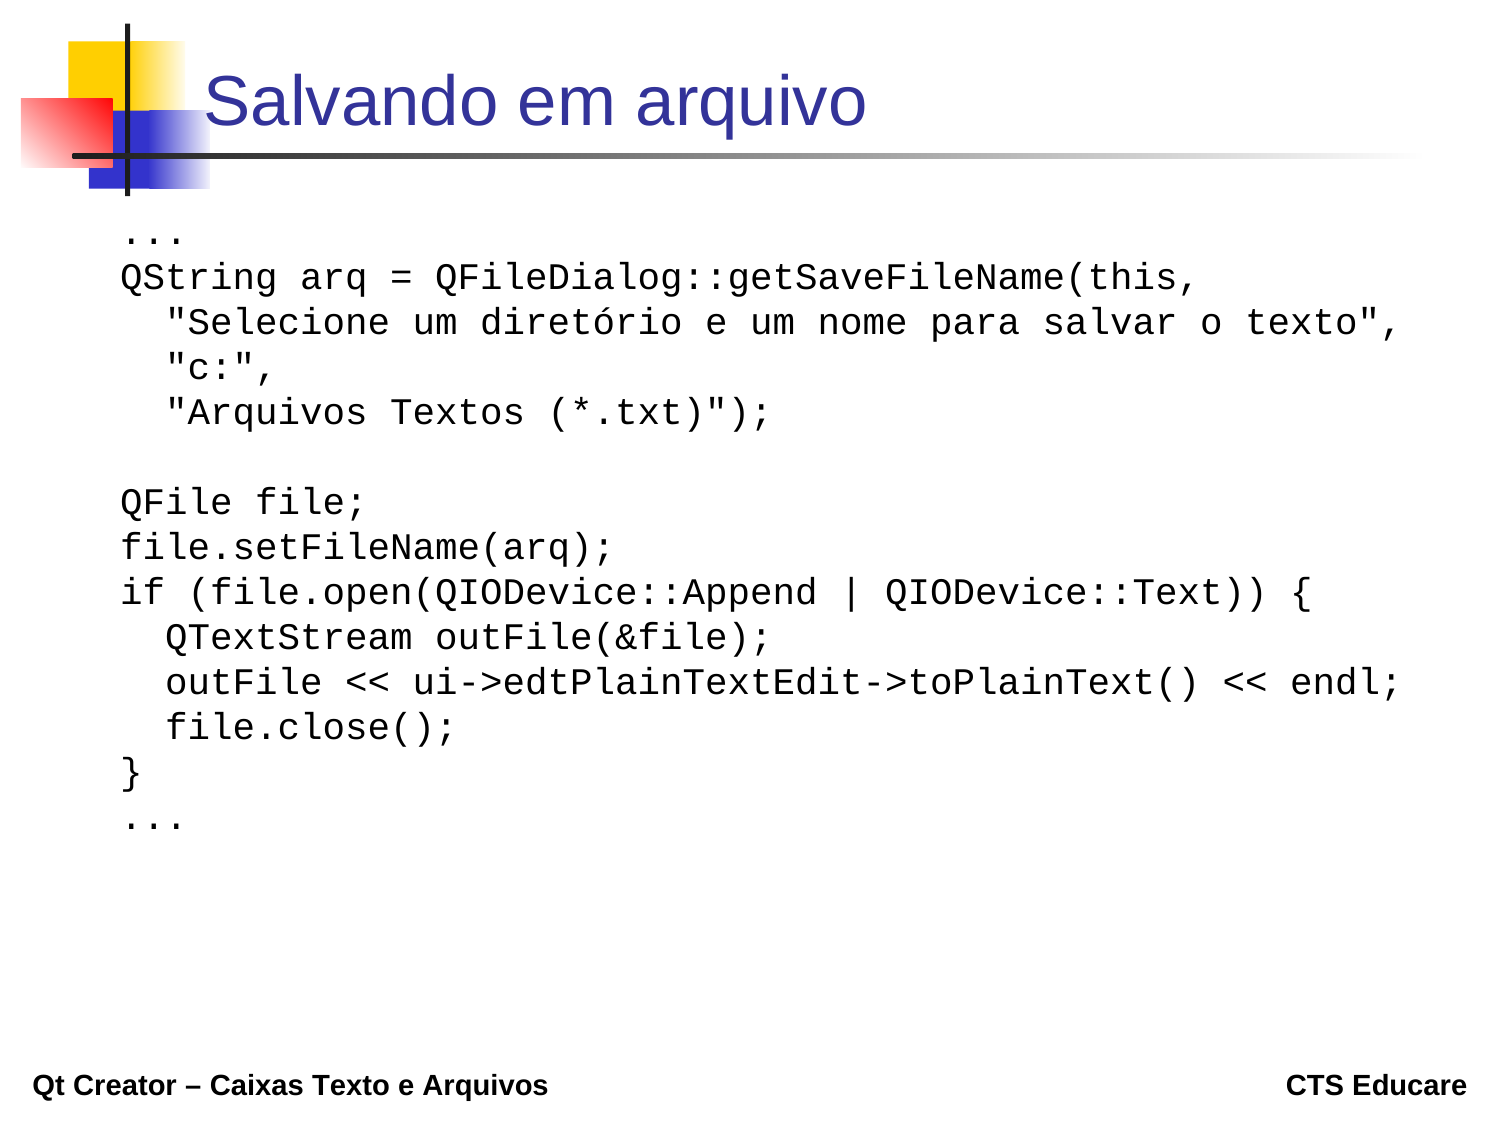

# Salvando em arquivo
...
QString arq = QFileDialog::getSaveFileName(this,
 "Selecione um diretório e um nome para salvar o texto",
 "c:",
 "Arquivos Textos (*.txt)");
QFile file;
file.setFileName(arq);
if (file.open(QIODevice::Append | QIODevice::Text)) {
 QTextStream outFile(&file);
 outFile << ui->edtPlainTextEdit->toPlainText() << endl;
 file.close();
}
...